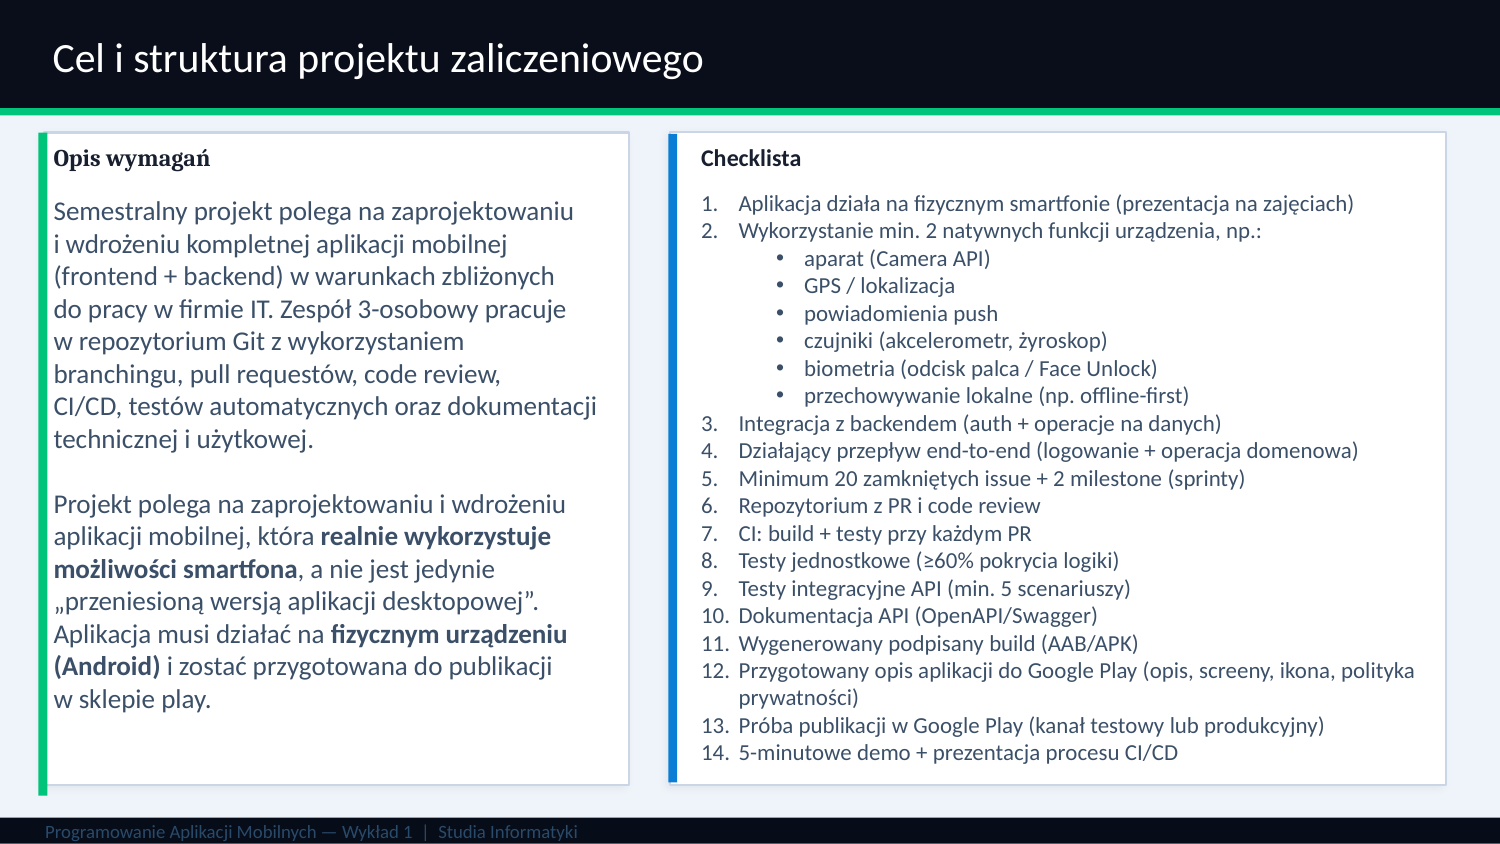

Cel i struktura projektu zaliczeniowego
Opis wymagań
Checklista
Aplikacja działa na fizycznym smartfonie (prezentacja na zajęciach)
Wykorzystanie min. 2 natywnych funkcji urządzenia, np.:
aparat (Camera API)
GPS / lokalizacja
powiadomienia push
czujniki (akcelerometr, żyroskop)
biometria (odcisk palca / Face Unlock)
przechowywanie lokalne (np. offline-first)
Integracja z backendem (auth + operacje na danych)
Działający przepływ end-to-end (logowanie + operacja domenowa)
Minimum 20 zamkniętych issue + 2 milestone (sprinty)
Repozytorium z PR i code review
CI: build + testy przy każdym PR
Testy jednostkowe (≥60% pokrycia logiki)
Testy integracyjne API (min. 5 scenariuszy)
Dokumentacja API (OpenAPI/Swagger)
Wygenerowany podpisany build (AAB/APK)
Przygotowany opis aplikacji do Google Play (opis, screeny, ikona, polityka prywatności)
Próba publikacji w Google Play (kanał testowy lub produkcyjny)
5-minutowe demo + prezentacja procesu CI/CD
Semestralny projekt polega na zaprojektowaniu
i wdrożeniu kompletnej aplikacji mobilnej (frontend + backend) w warunkach zbliżonych
do pracy w firmie IT. Zespół 3-osobowy pracuje
w repozytorium Git z wykorzystaniem branchingu, pull requestów, code review,
CI/CD, testów automatycznych oraz dokumentacji technicznej i użytkowej.
Projekt polega na zaprojektowaniu i wdrożeniu aplikacji mobilnej, która realnie wykorzystuje możliwości smartfona, a nie jest jedynie „przeniesioną wersją aplikacji desktopowej”. Aplikacja musi działać na fizycznym urządzeniu (Android) i zostać przygotowana do publikacji
w sklepie play.
Programowanie Aplikacji Mobilnych — Wykład 1 | Studia Informatyki